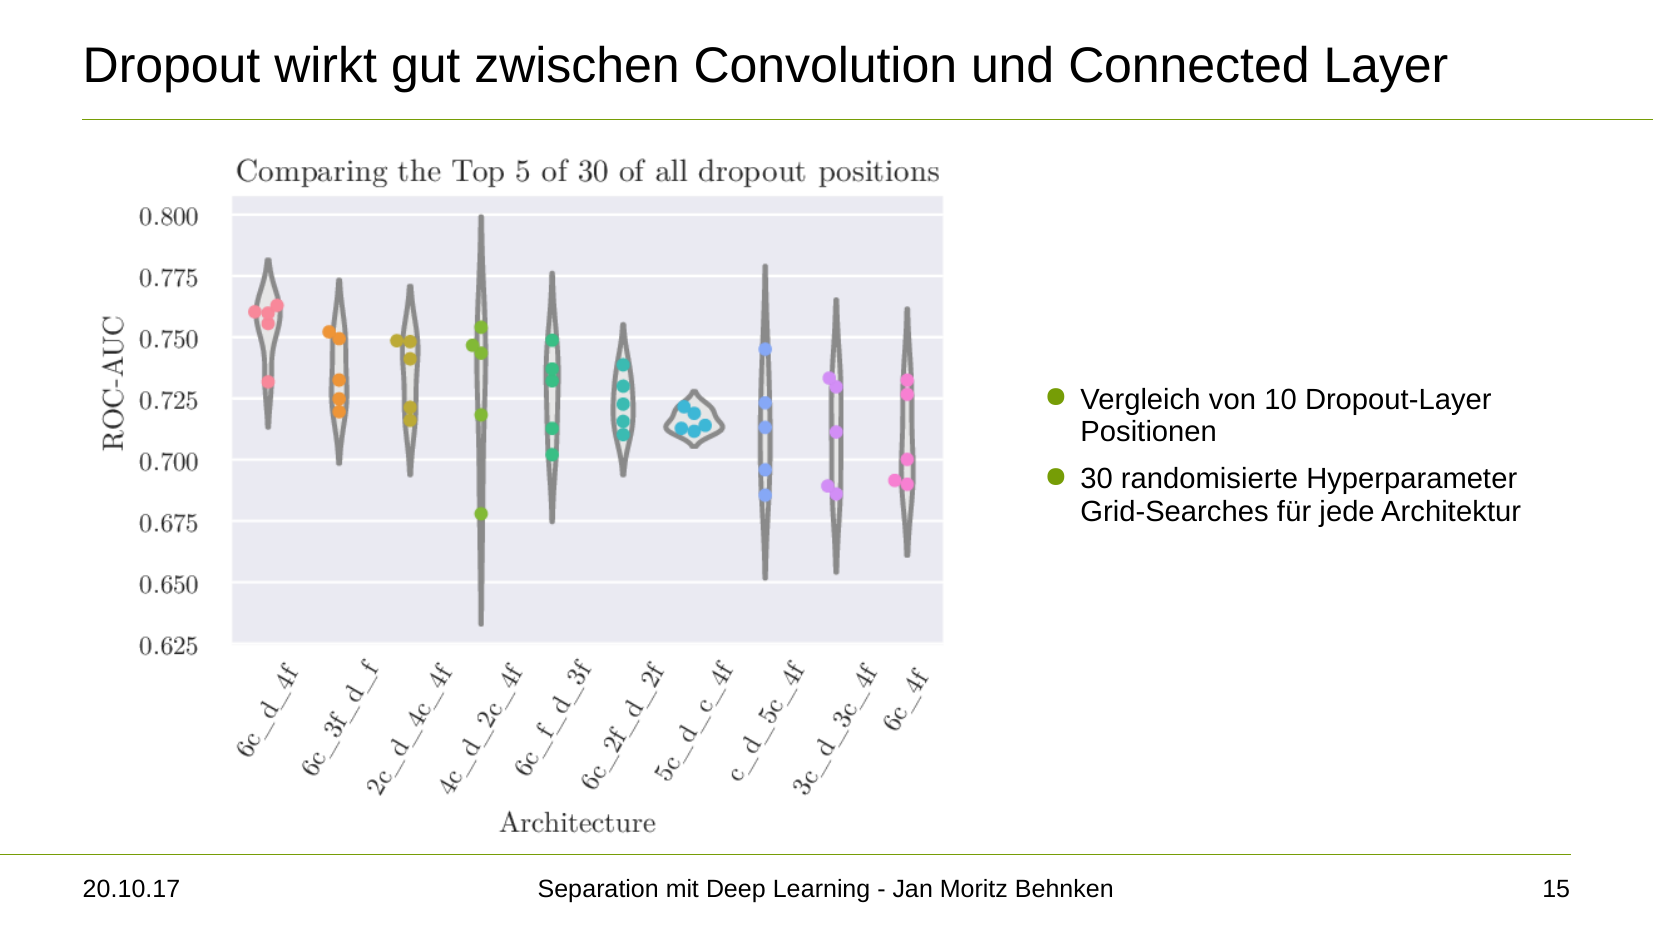

# Dropout wirkt gut zwischen Convolution und Connected Layer
Vergleich von 10 Dropout-Layer Positionen
30 randomisierte Hyperparameter Grid-Searches für jede Architektur
20.10.17
Separation mit Deep Learning - Jan Moritz Behnken
15